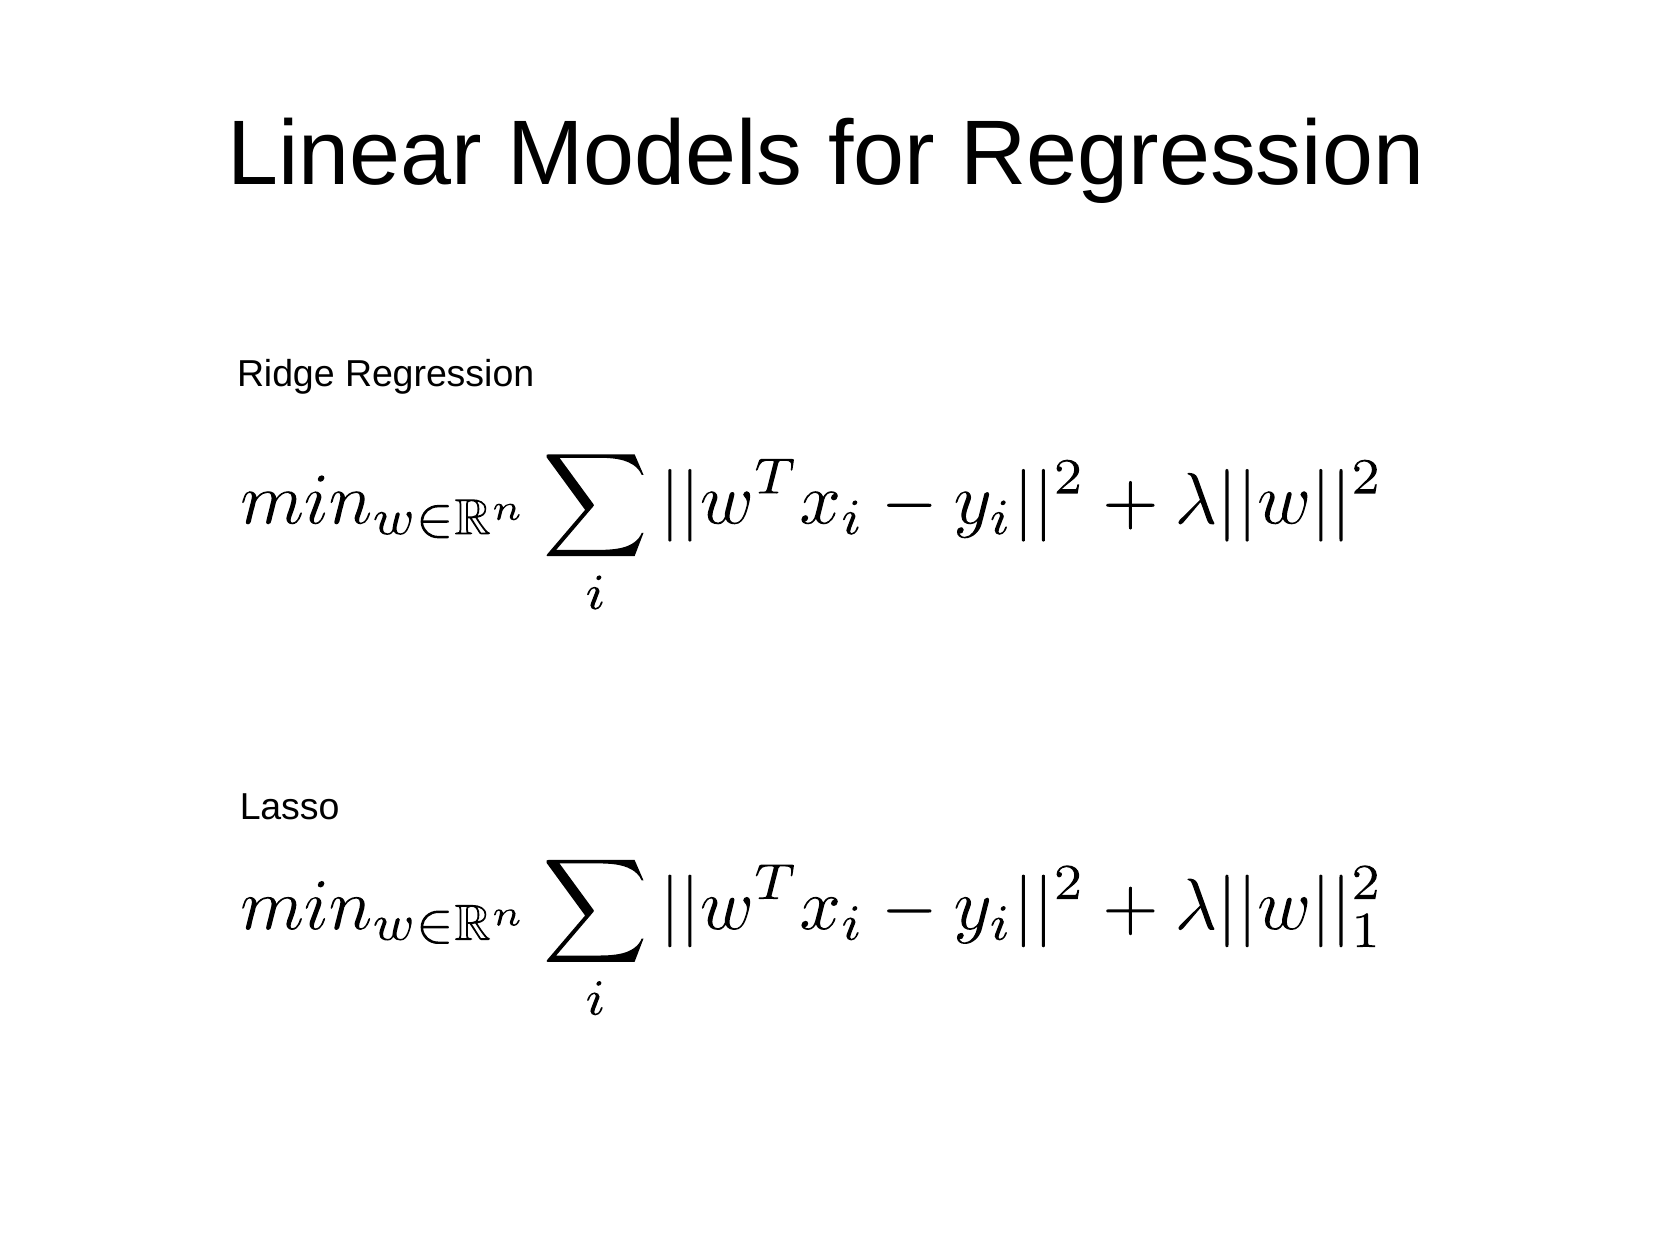

# Linear Models for Regression
Ridge Regression
Lasso